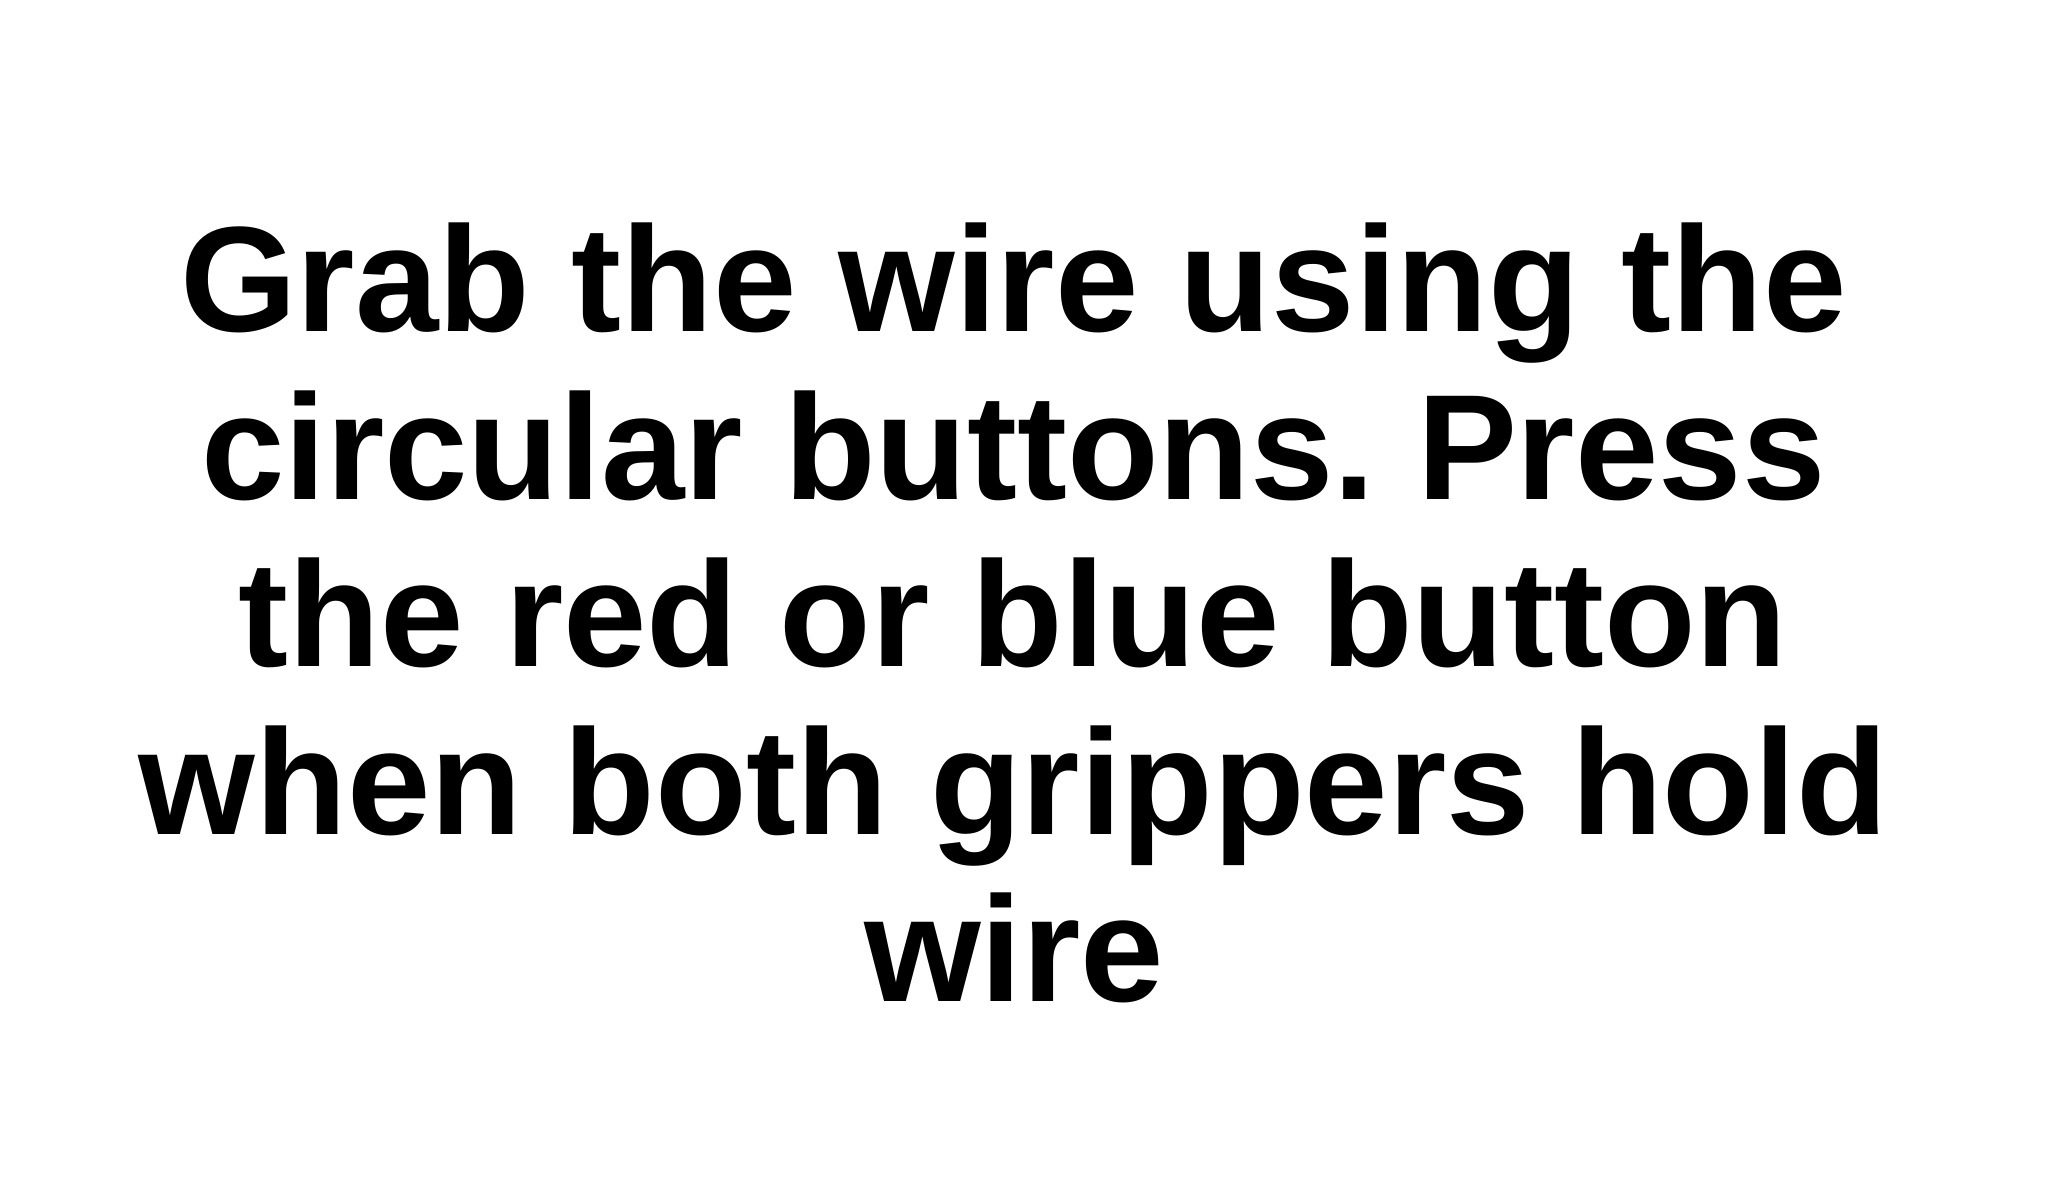

Grab the wire using the circular buttons. Press the red or blue button when both grippers hold wire